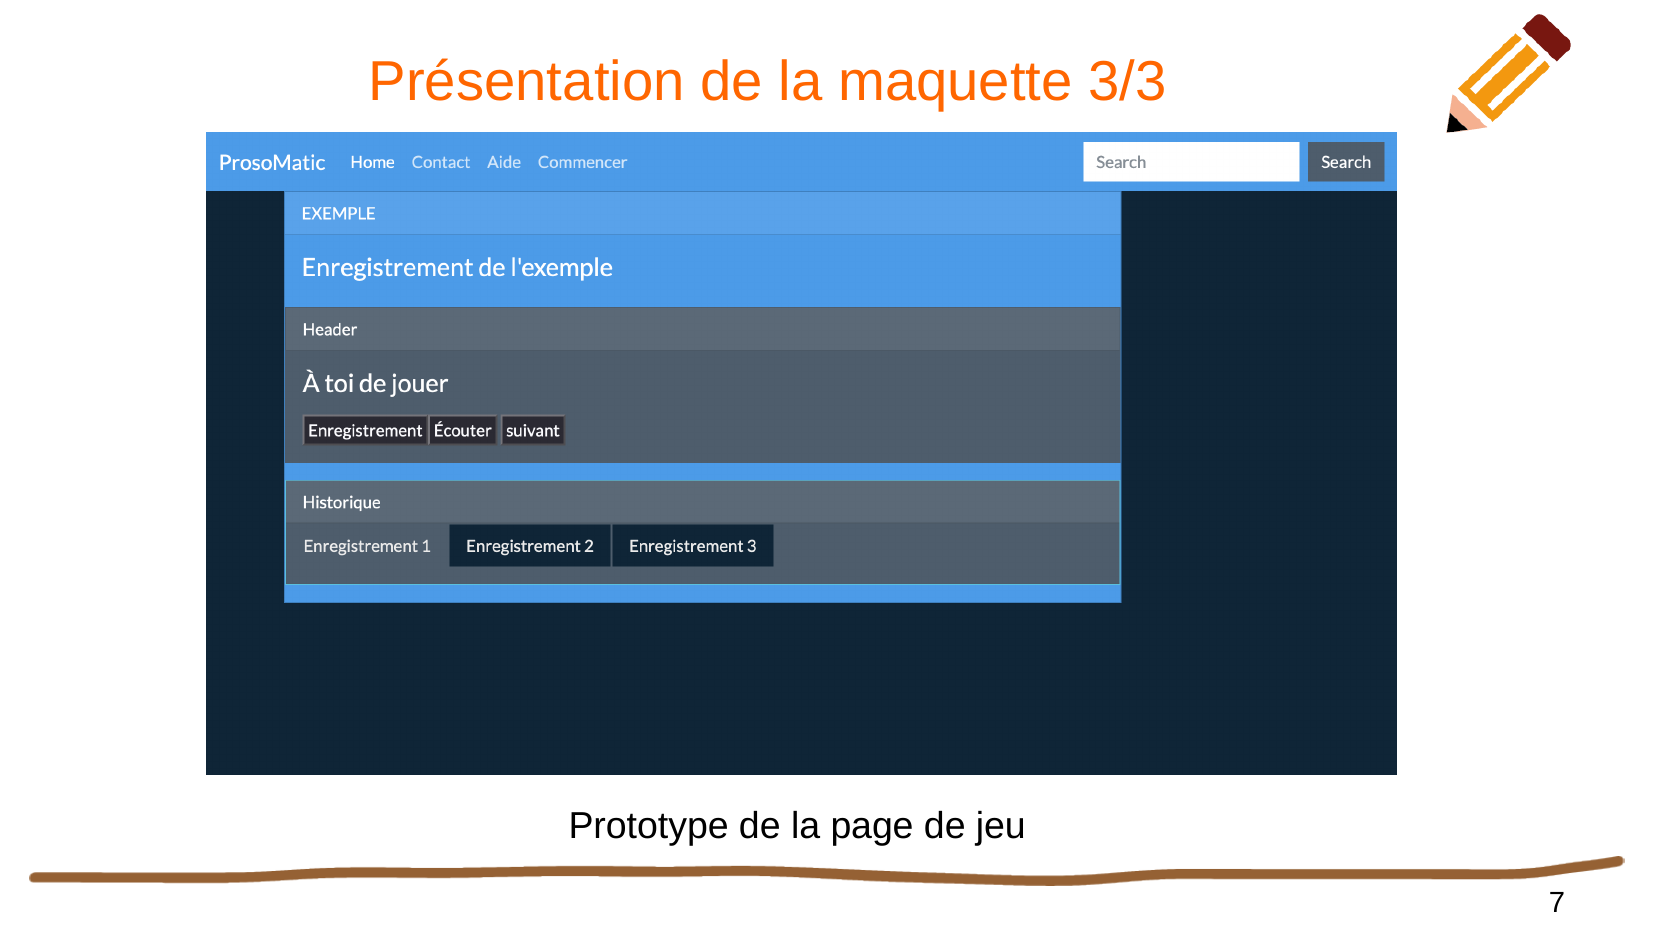

# Présentation de la maquette 3/3
Prototype de la page de jeu
7